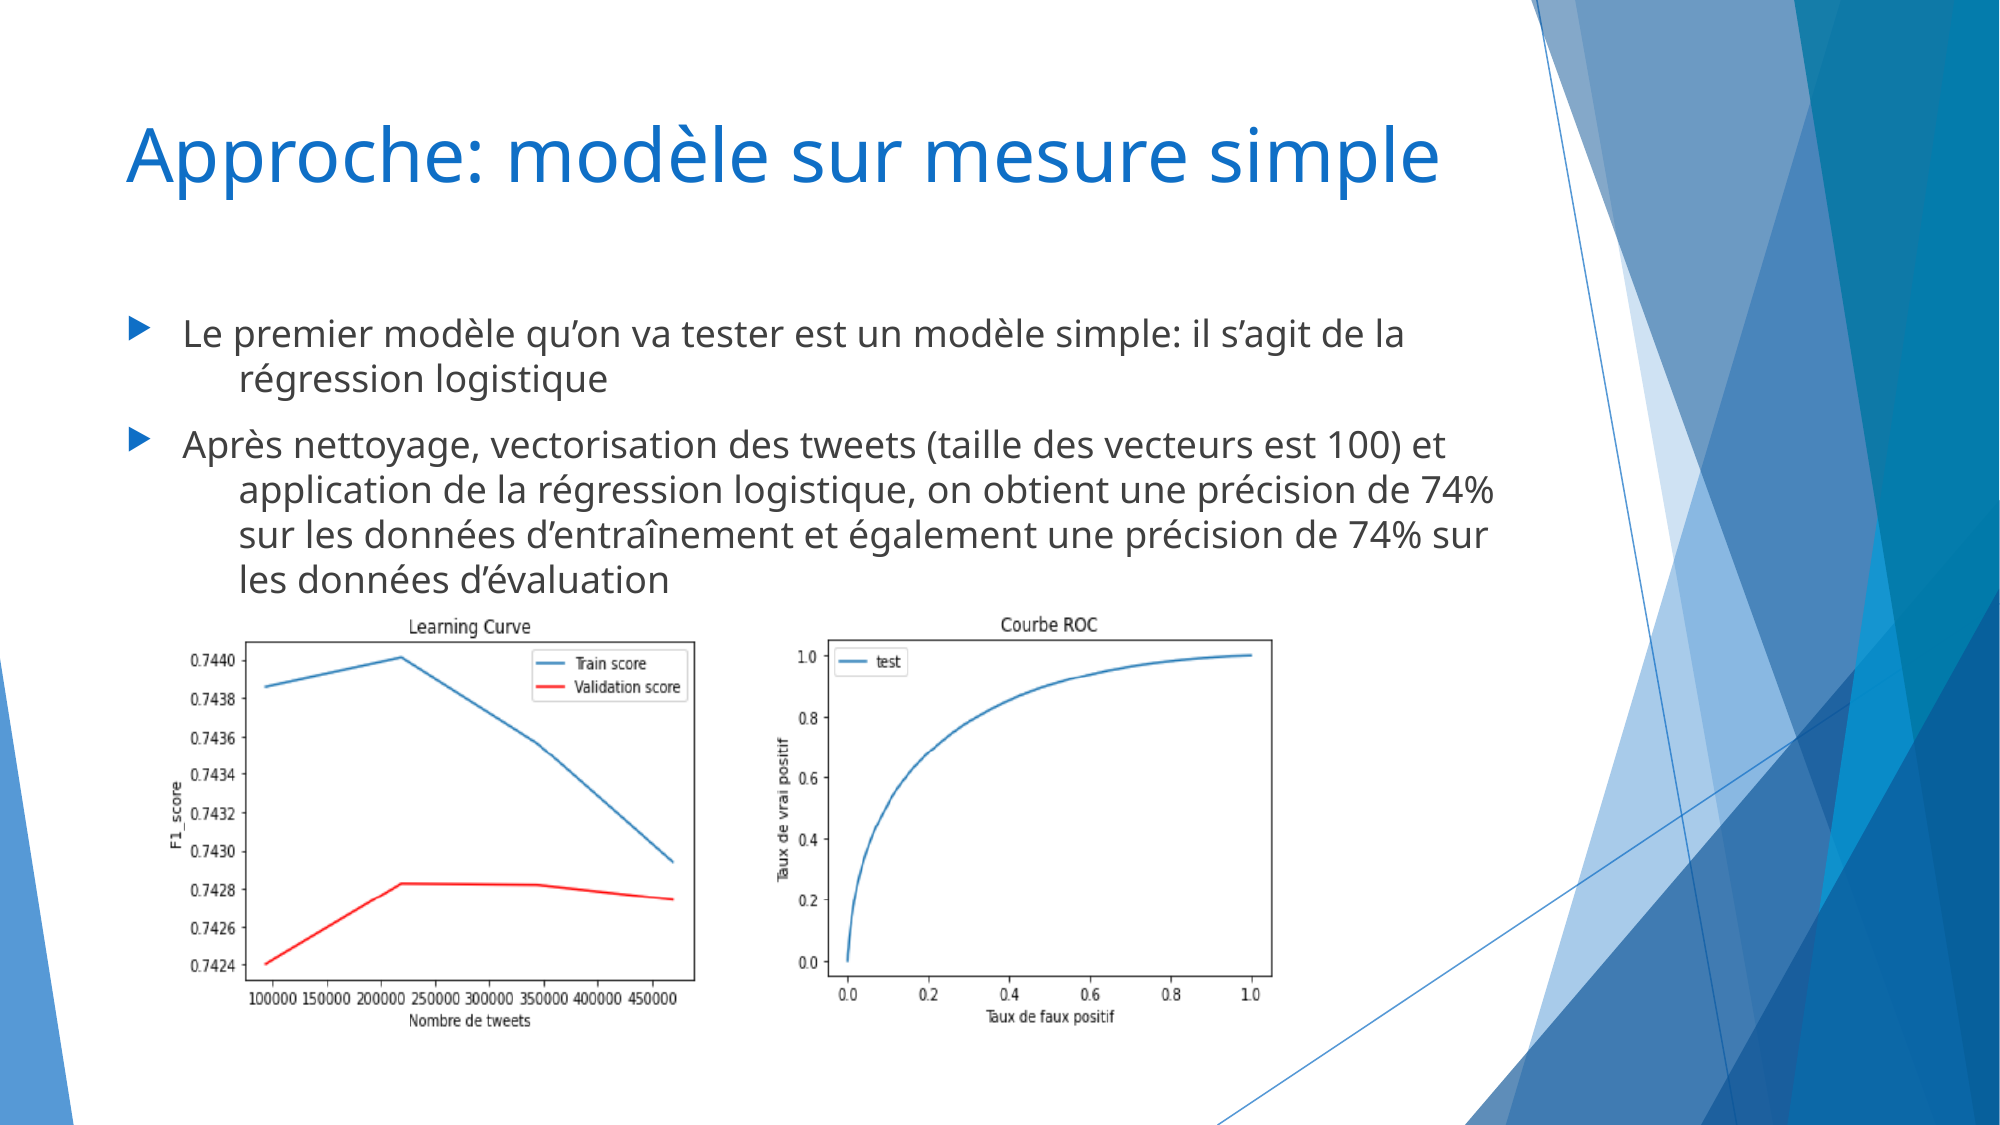

# Approche: modèle sur mesure simple
Le premier modèle qu’on va tester est un modèle simple: il s’agit de la régression logistique
Après nettoyage, vectorisation des tweets (taille des vecteurs est 100) et application de la régression logistique, on obtient une précision de 74% sur les données d’entraînement et également une précision de 74% sur les données d’évaluation